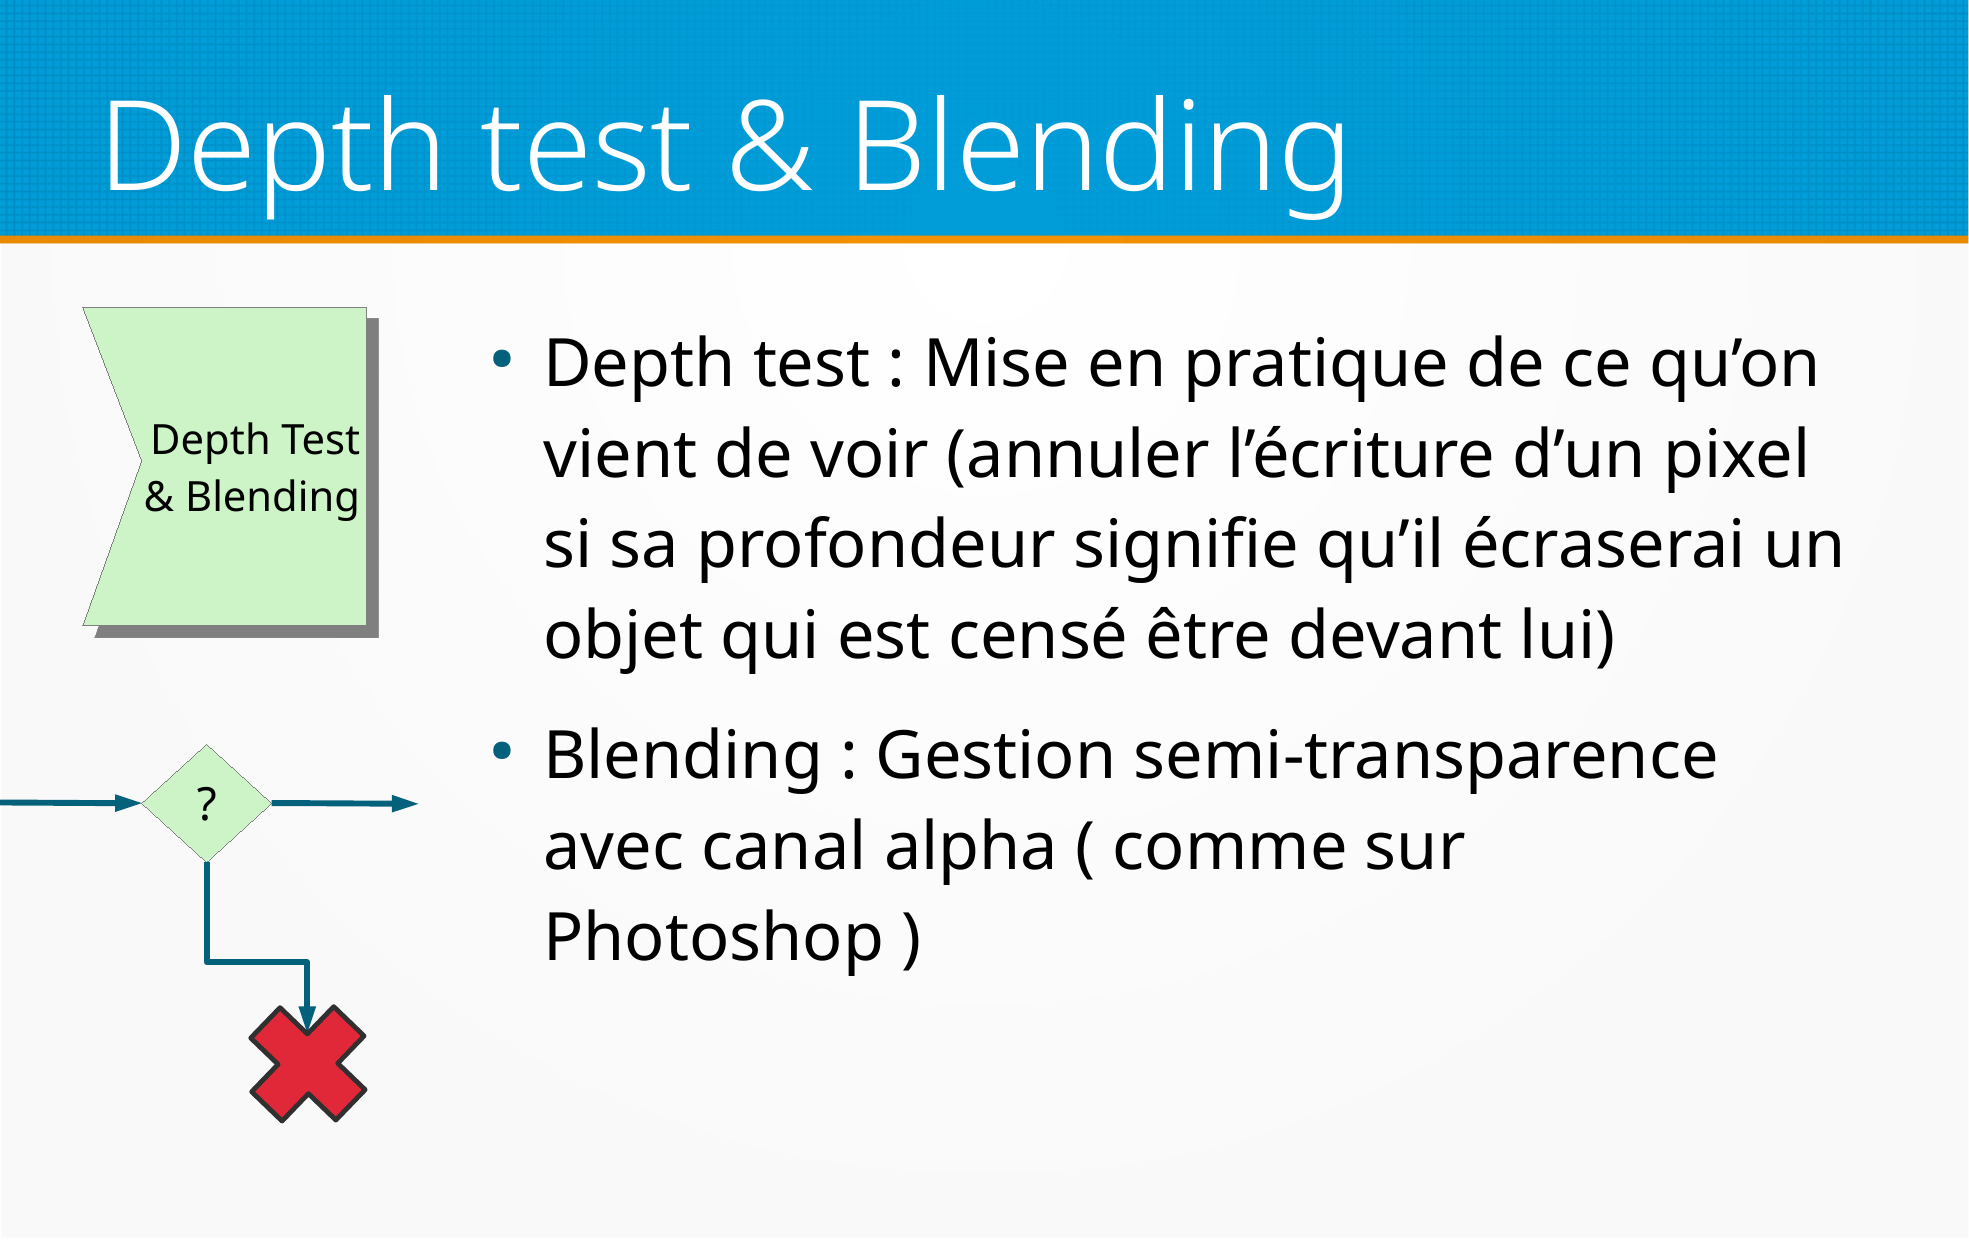

# Depth test & Blending
Depth Test
& Blending
Depth test : Mise en pratique de ce qu’on vient de voir (annuler l’écriture d’un pixel si sa profondeur signifie qu’il écraserai un objet qui est censé être devant lui)
Blending : Gestion semi-transparence avec canal alpha ( comme sur Photoshop )
?